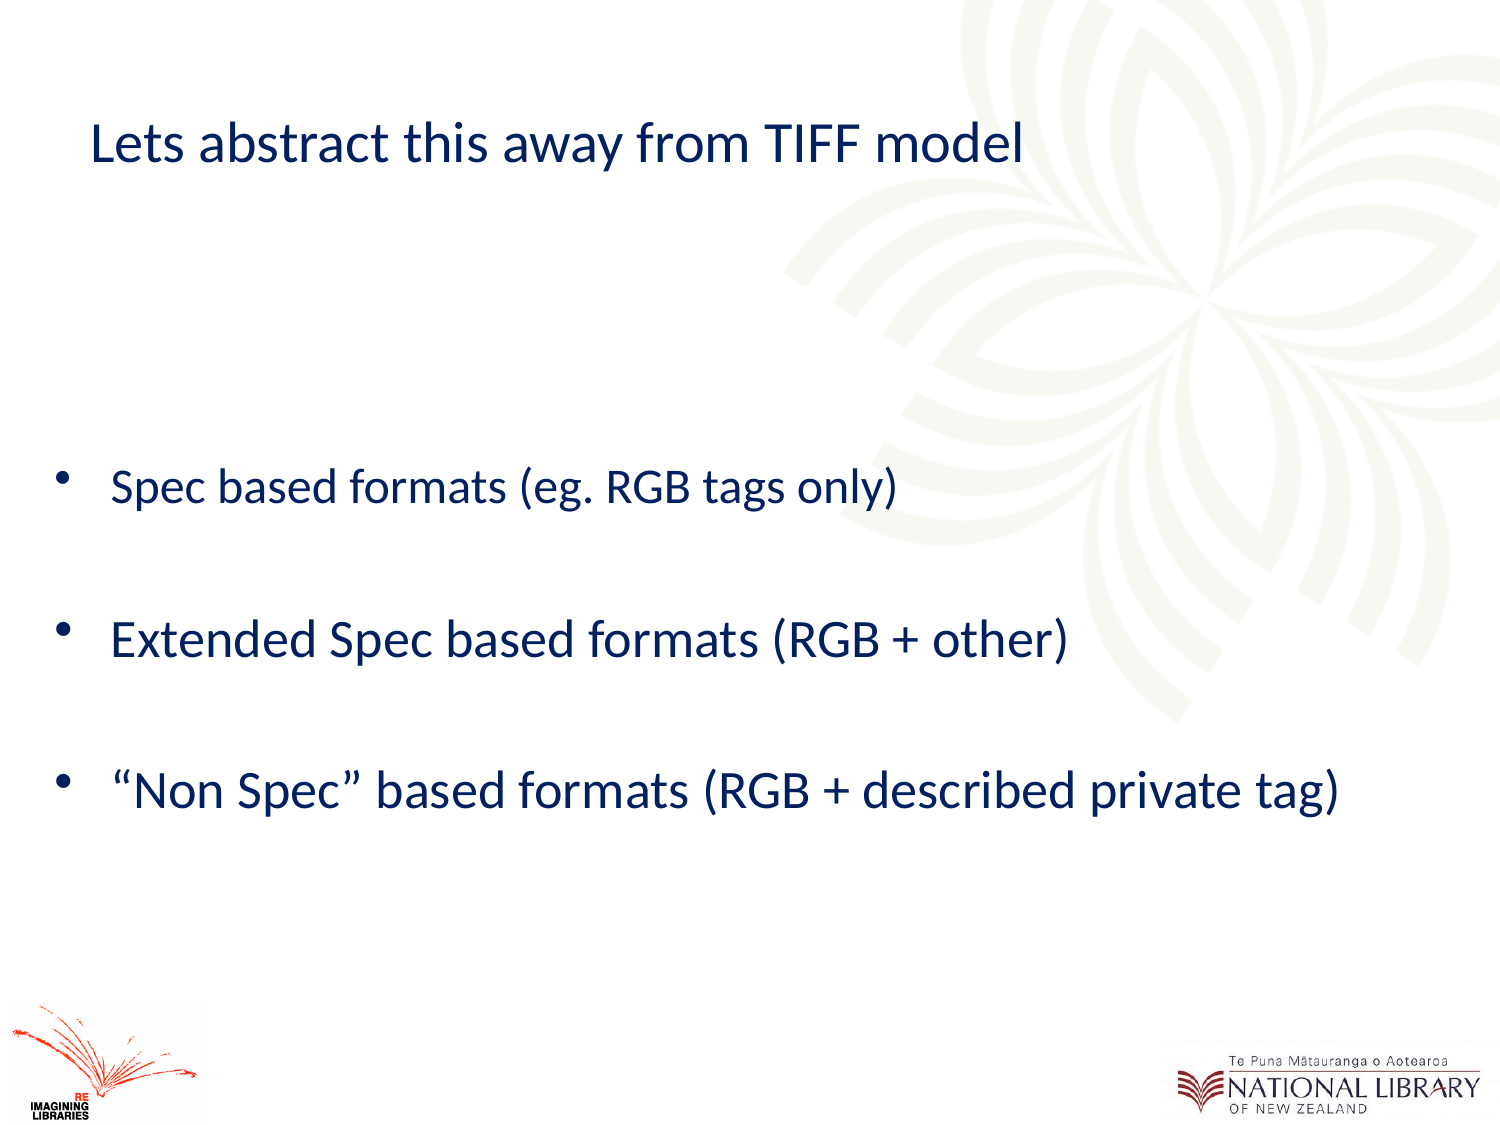

# Lets abstract this away from TIFF model
Spec based formats (eg. RGB tags only)
Extended Spec based formats (RGB + other)
“Non Spec” based formats (RGB + described private tag)